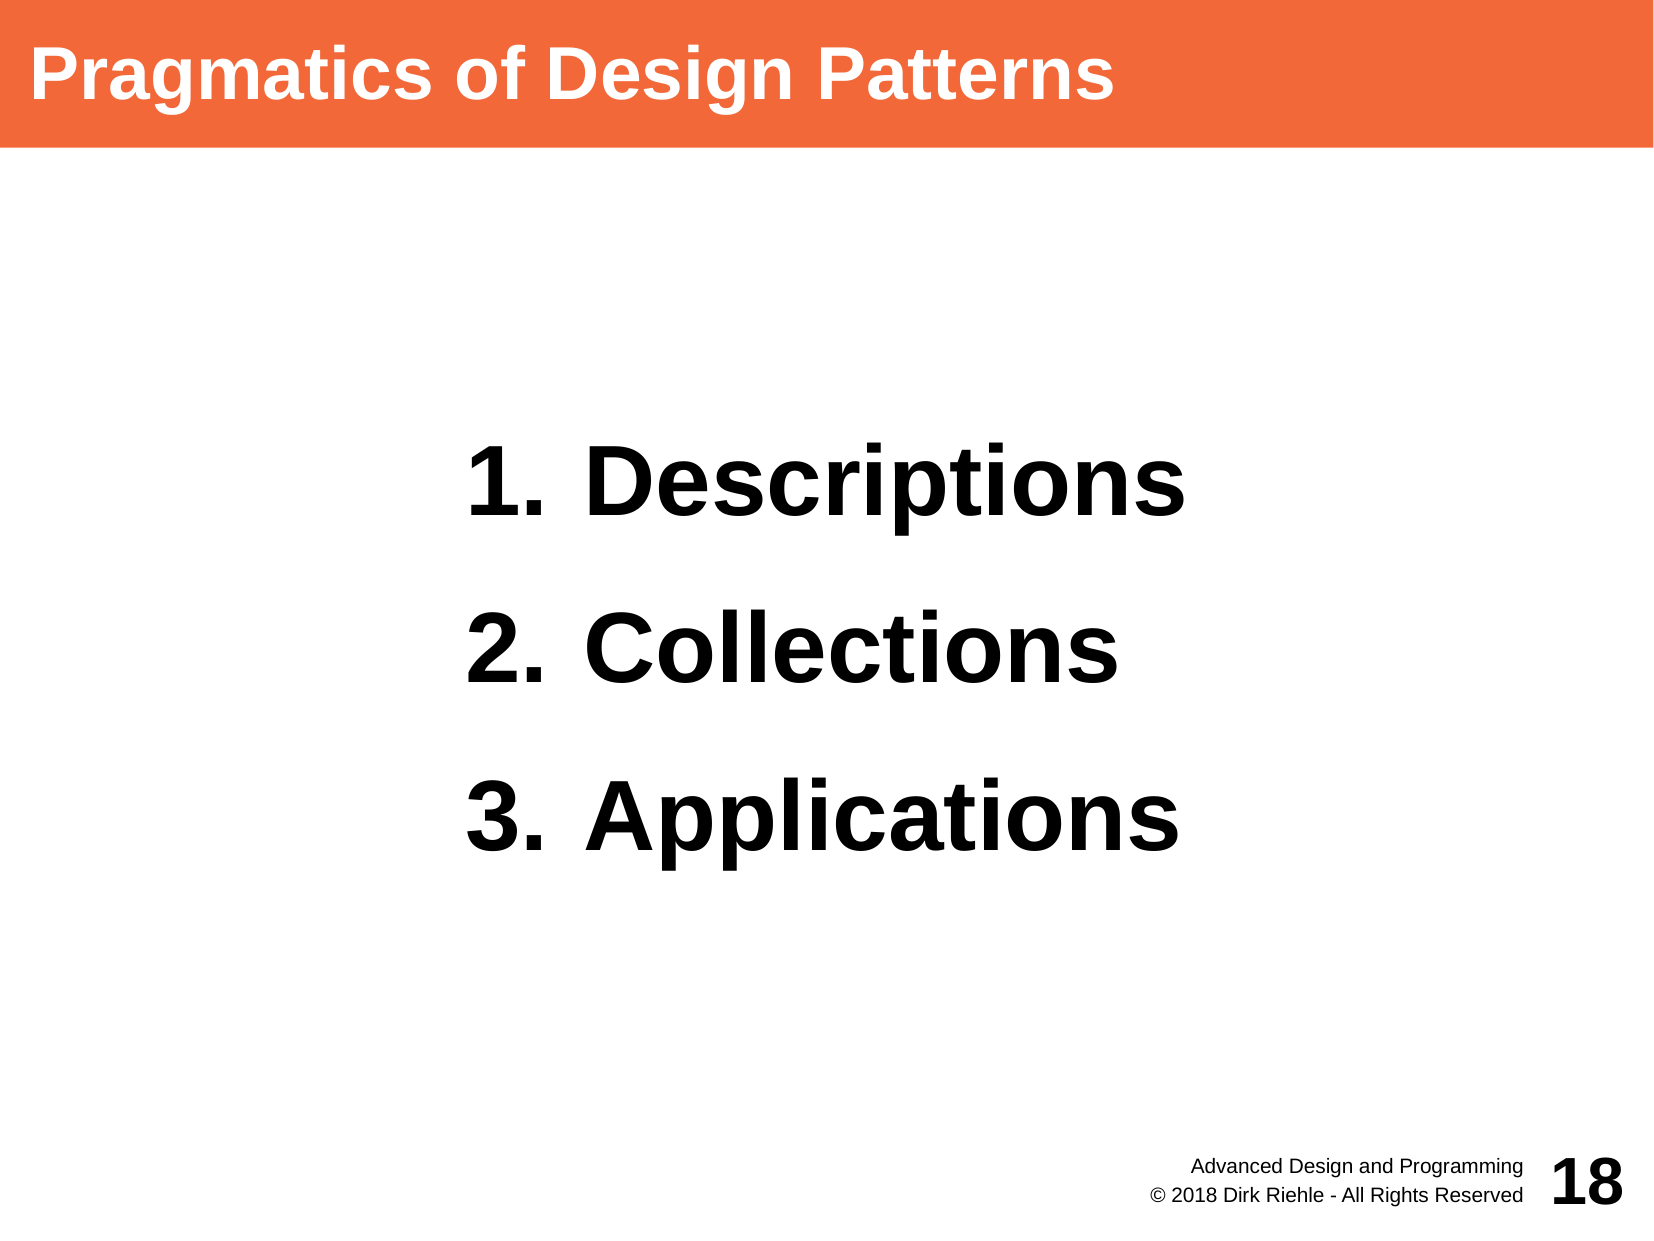

# Pragmatics of Design Patterns
Descriptions
Collections
Applications
Advanced Design and Programming
18
© 2018 Dirk Riehle - All Rights Reserved